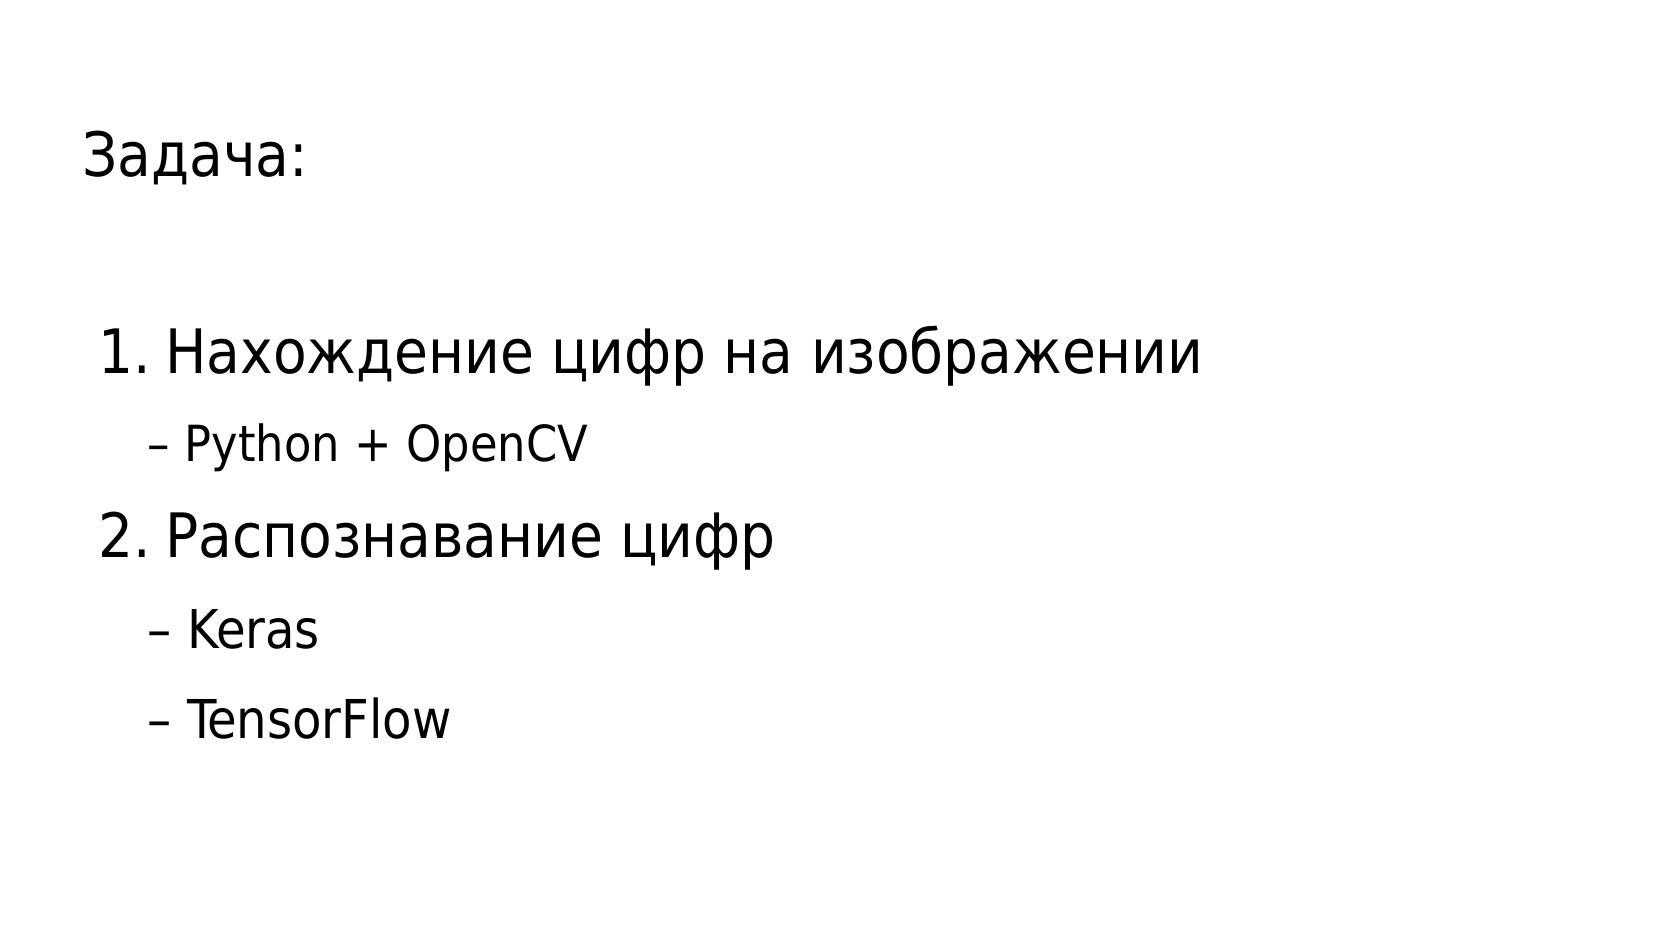

# Задача:
 Нахождение цифр на изображении
– Python + OpenCV
 Распознавание цифр
– Keras
– TensorFlow